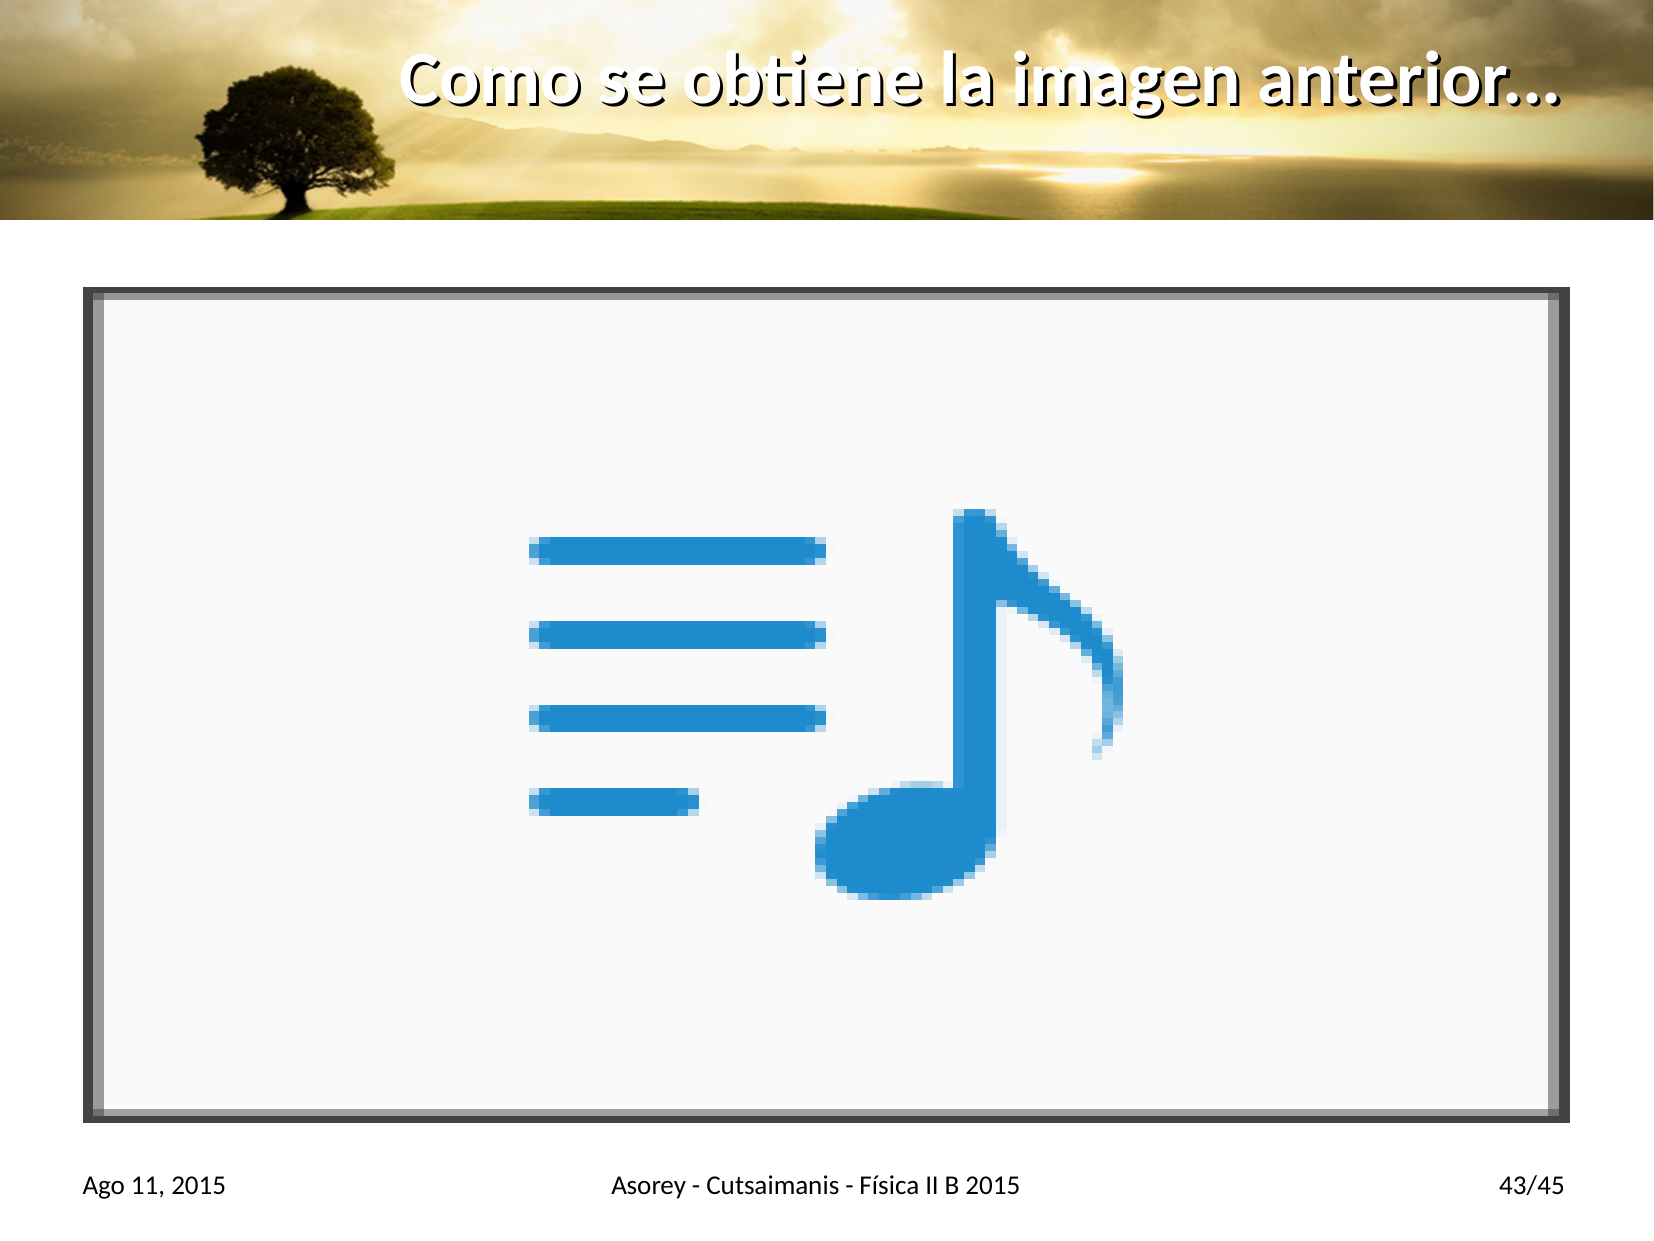

# Como se obtiene la imagen anterior...
Ago 11, 2015
Asorey - Cutsaimanis - Física II B 2015
43